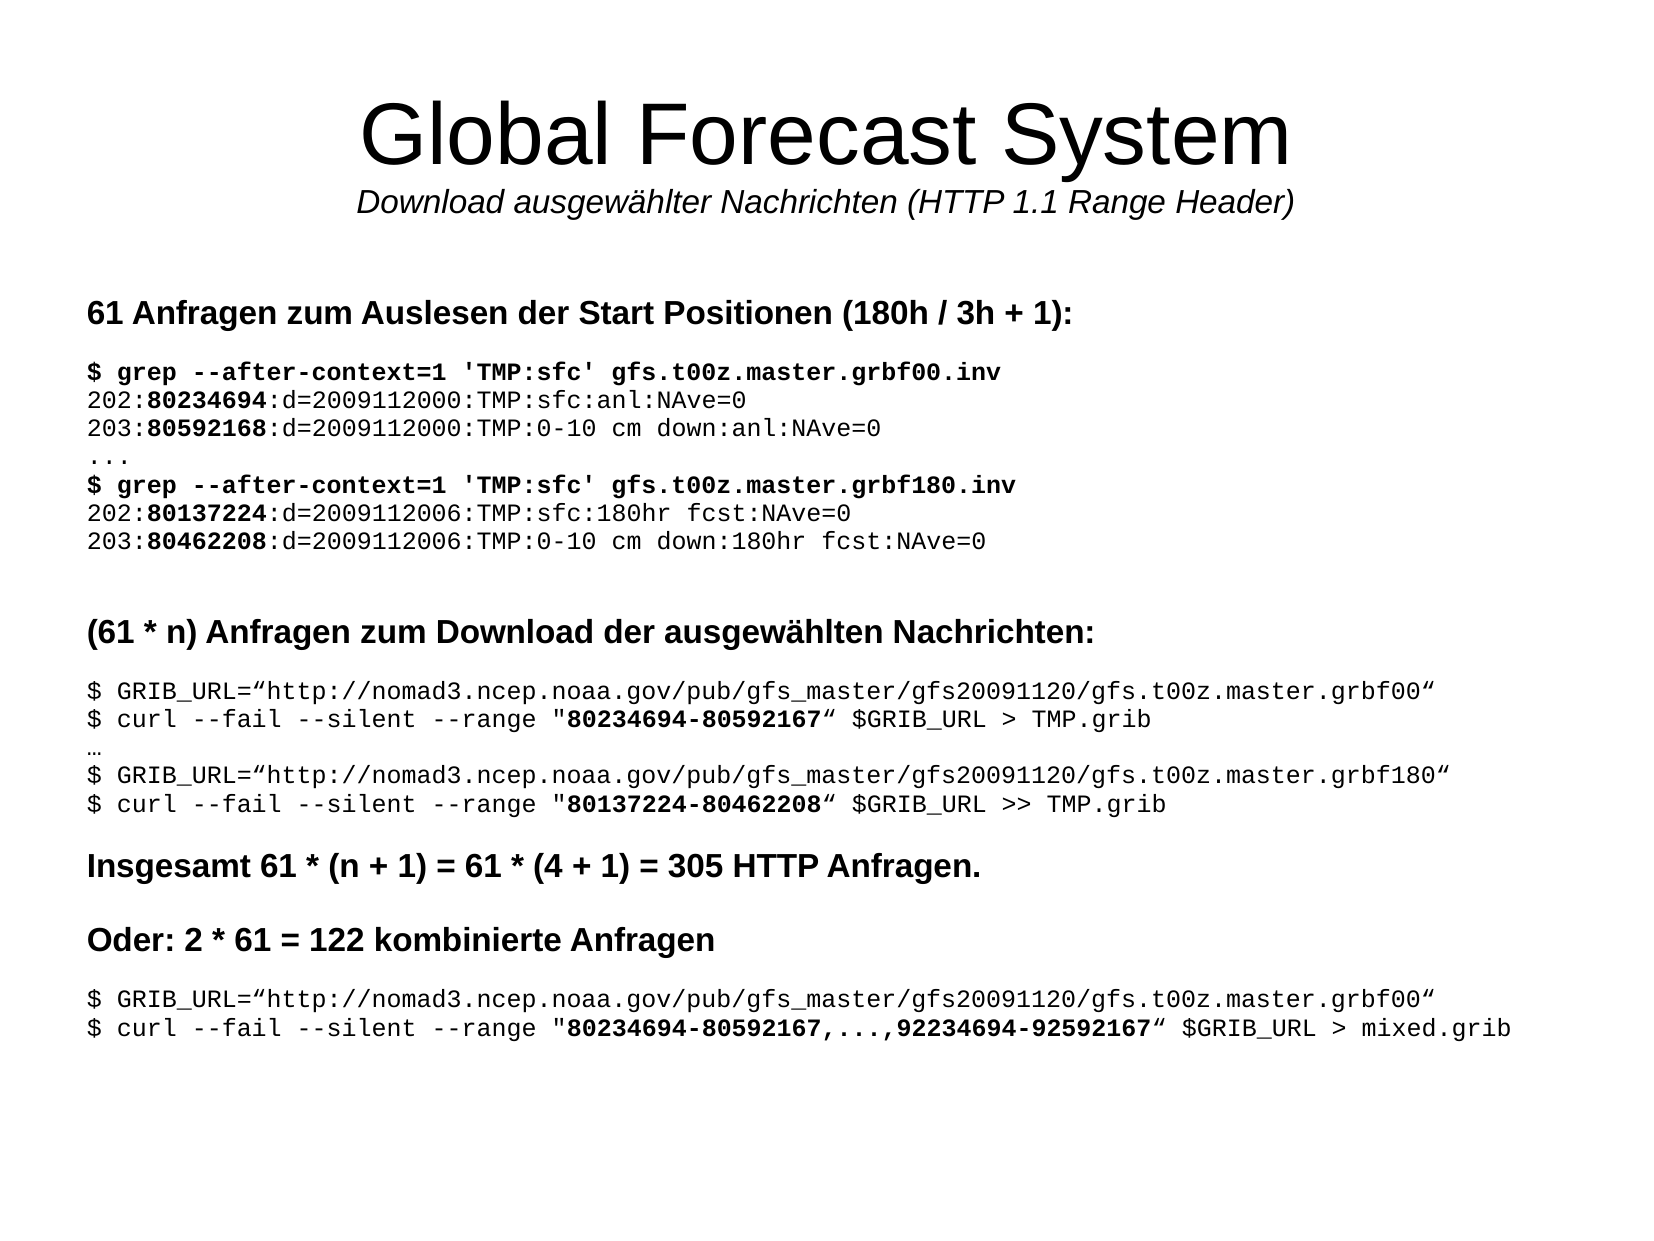

Global Forecast System
Download ausgewählter Nachrichten (HTTP 1.1 Range Header)
# 61 Anfragen zum Auslesen der Start Positionen (180h / 3h + 1):
$ grep --after-context=1 'TMP:sfc' gfs.t00z.master.grbf00.inv
202:80234694:d=2009112000:TMP:sfc:anl:NAve=0
203:80592168:d=2009112000:TMP:0-10 cm down:anl:NAve=0
...
$ grep --after-context=1 'TMP:sfc' gfs.t00z.master.grbf180.inv
202:80137224:d=2009112006:TMP:sfc:180hr fcst:NAve=0
203:80462208:d=2009112006:TMP:0-10 cm down:180hr fcst:NAve=0
(61 * n) Anfragen zum Download der ausgewählten Nachrichten:
$ GRIB_URL=“http://nomad3.ncep.noaa.gov/pub/gfs_master/gfs20091120/gfs.t00z.master.grbf00“
$ curl --fail --silent --range "80234694-80592167“ $GRIB_URL > TMP.grib
…
$ GRIB_URL=“http://nomad3.ncep.noaa.gov/pub/gfs_master/gfs20091120/gfs.t00z.master.grbf180“
$ curl --fail --silent --range "80137224-80462208“ $GRIB_URL >> TMP.grib
Insgesamt 61 * (n + 1) = 61 * (4 + 1) = 305 HTTP Anfragen.
Oder: 2 * 61 = 122 kombinierte Anfragen
$ GRIB_URL=“http://nomad3.ncep.noaa.gov/pub/gfs_master/gfs20091120/gfs.t00z.master.grbf00“
$ curl --fail --silent --range "80234694-80592167,...,92234694-92592167“ $GRIB_URL > mixed.grib